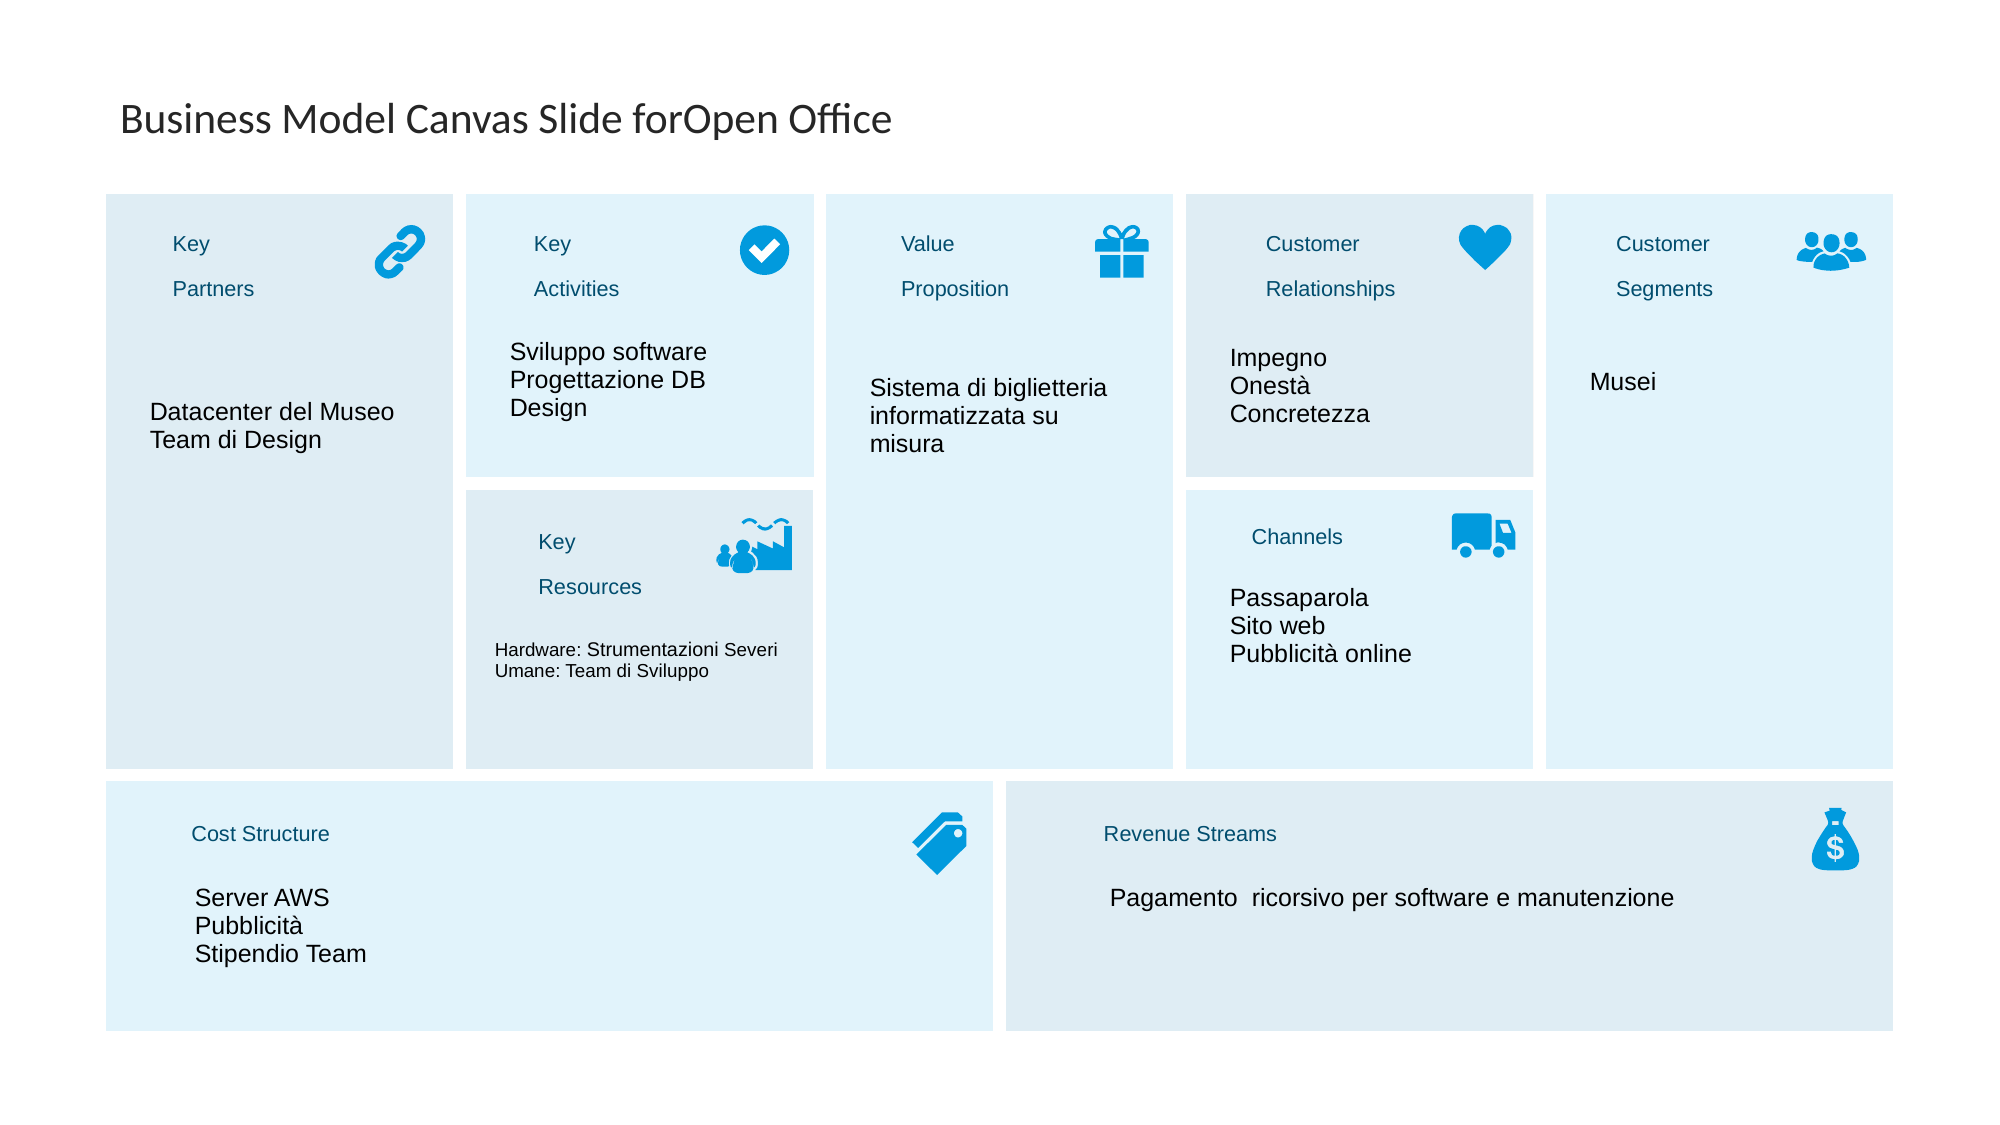

# Business Model Canvas Slide forOpen Office
Key
Partners
Key
Activities
Value
Proposition
Customer
Relationships
Customer
Segments
Sviluppo software
Progettazione DB
Design
Impegno
Onestà
Concretezza
Musei
Sistema di biglietteria informatizzata su misura
Datacenter del Museo
Team di Design
Channels
Key
Resources
Passaparola
Sito web
Pubblicità online
Hardware: Strumentazioni Severi
Umane: Team di Sviluppo
Cost Structure
Revenue Streams
Server AWS
Pubblicità
Stipendio Team
Pagamento ricorsivo per software e manutenzione